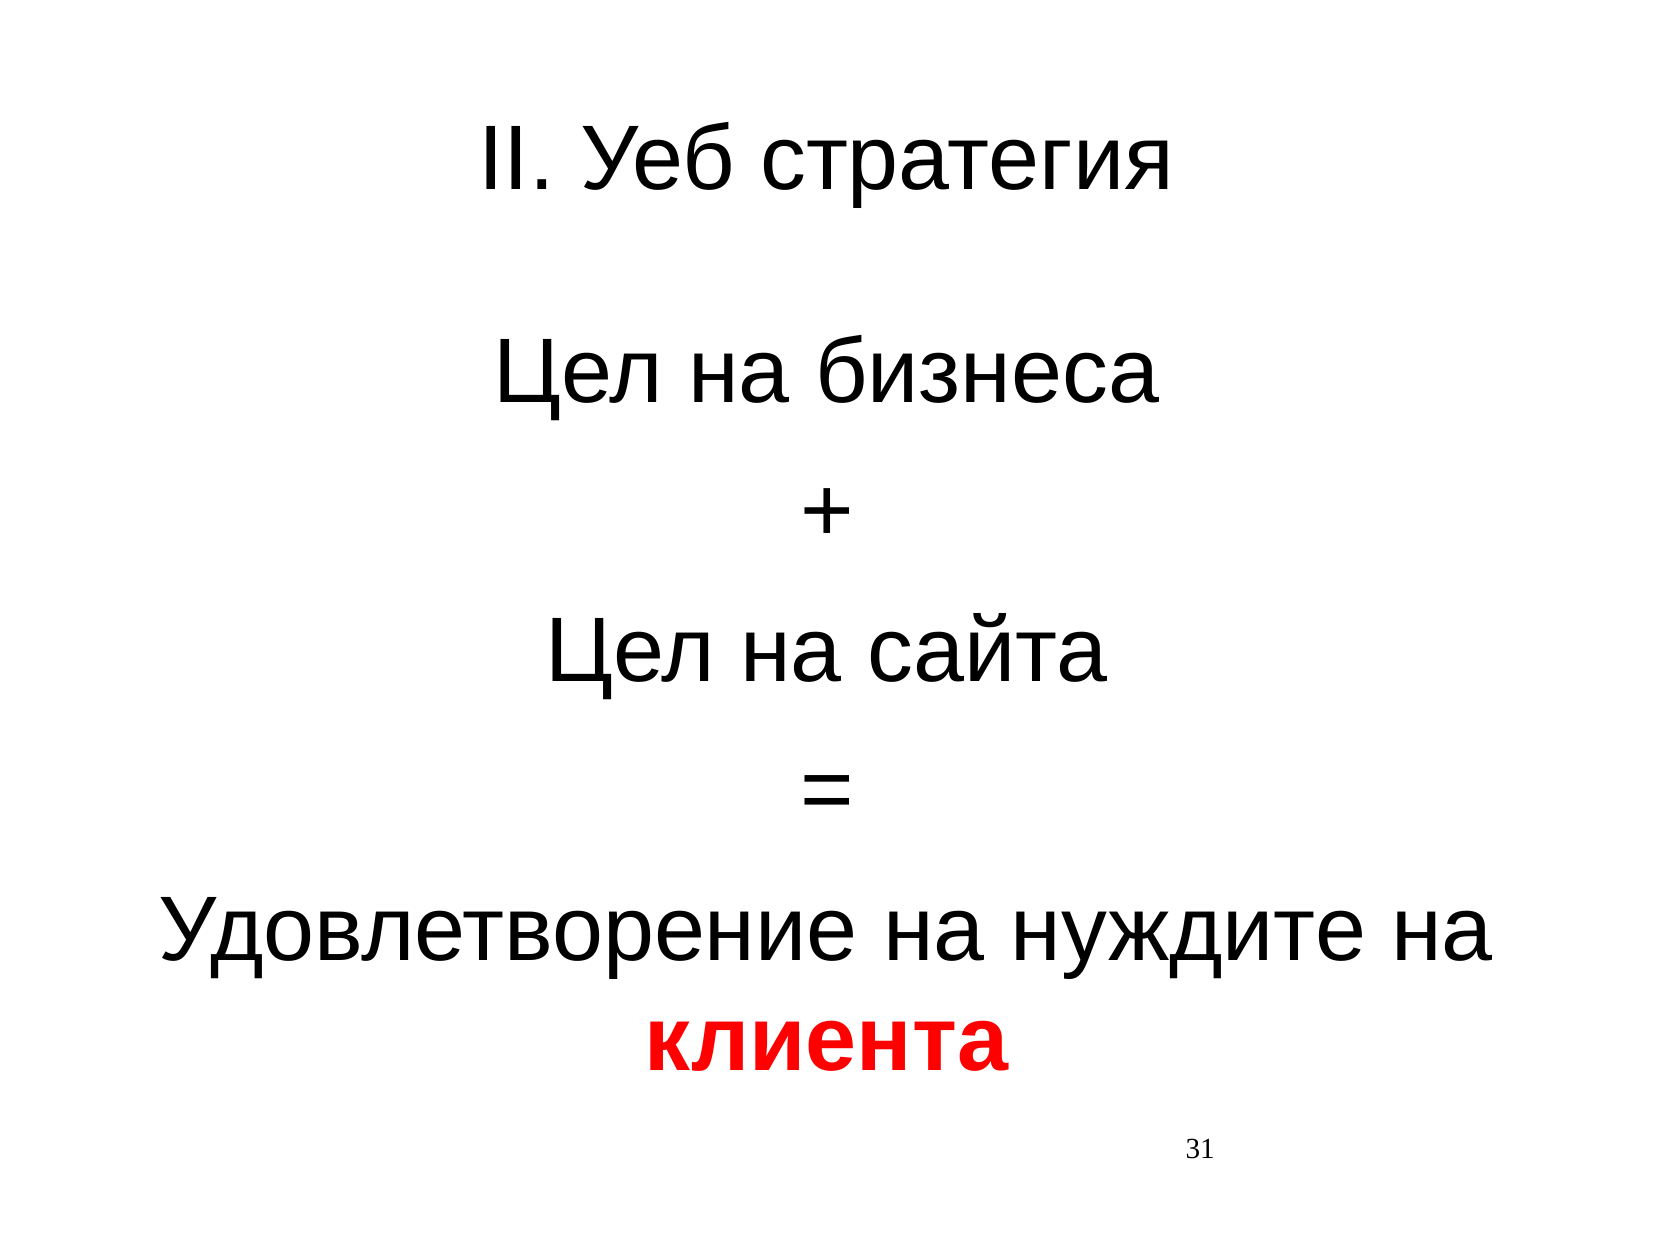

# II. Уеб стратегия
Цел на бизнеса
+
Цел на сайта
=
Удовлетворение на нуждите на клиента